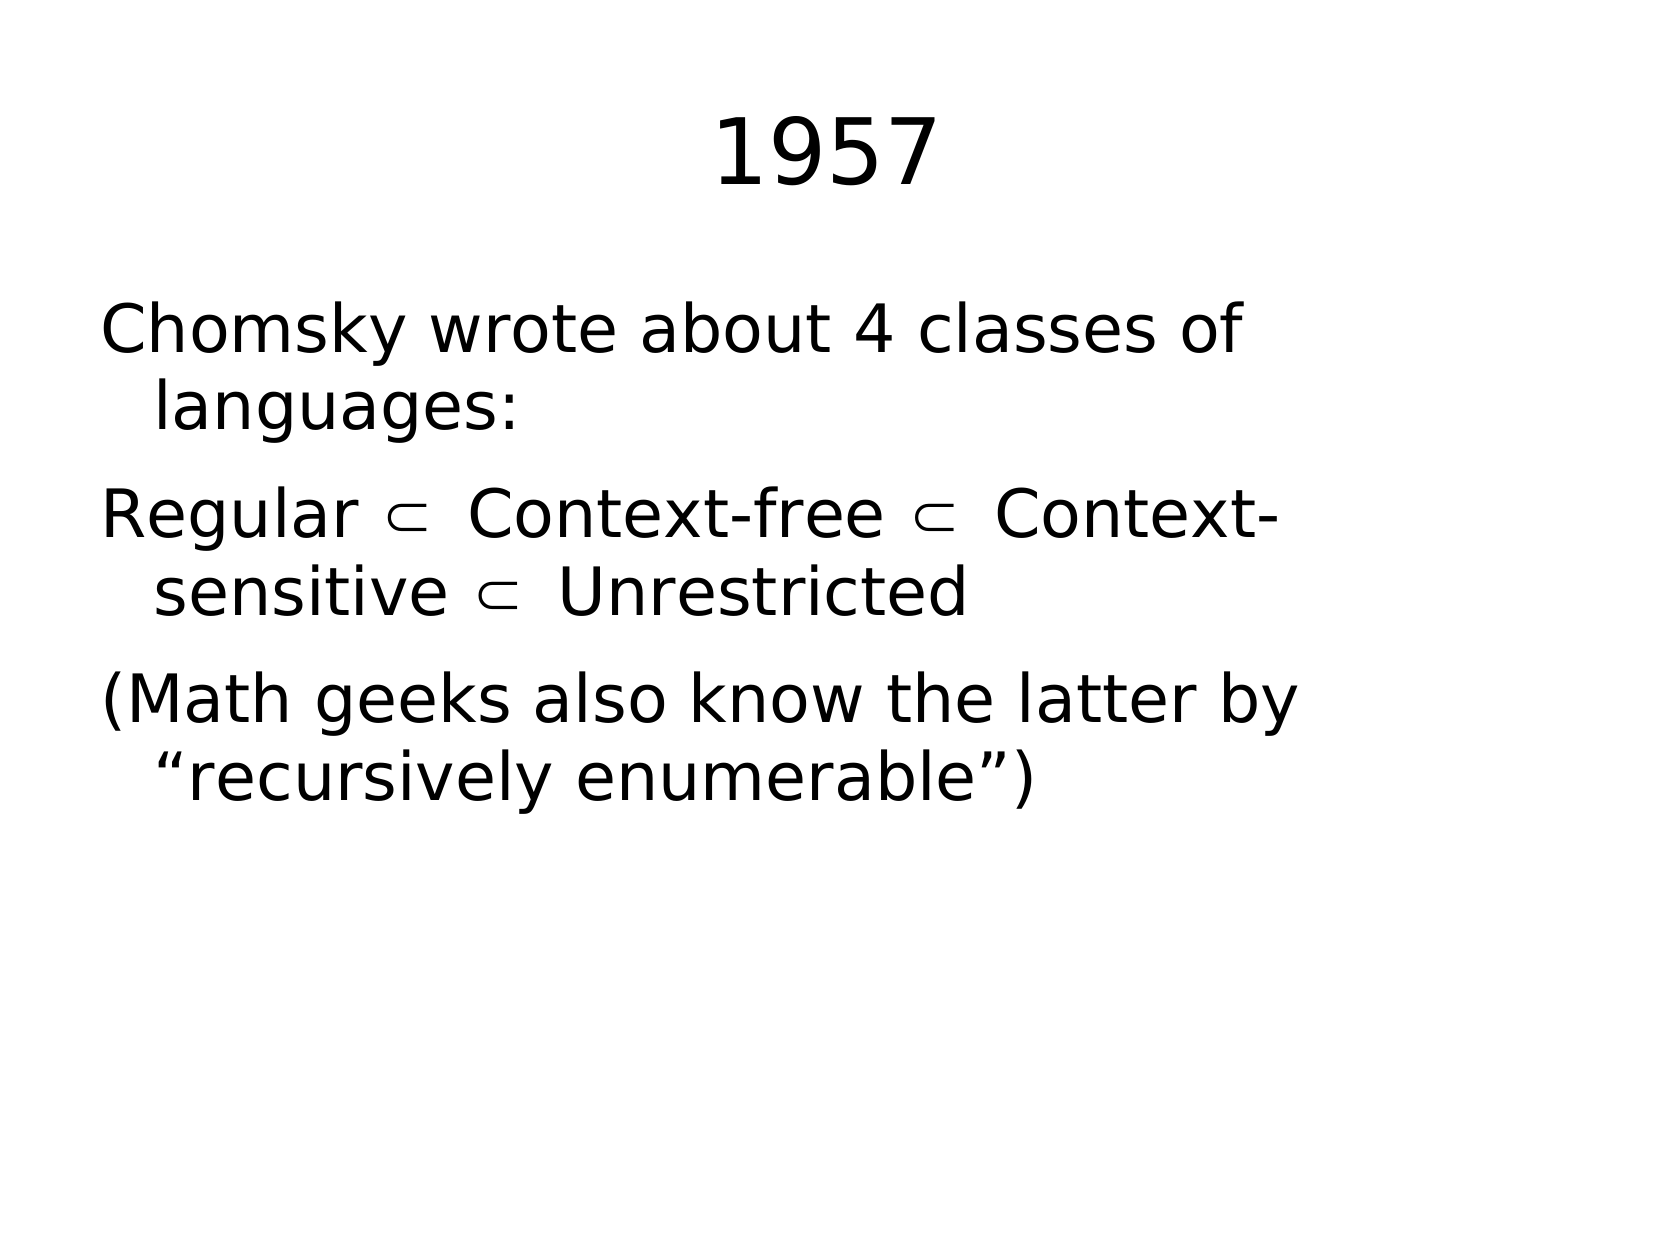

# 1957
Chomsky wrote about 4 classes of languages:
Regular Ì Context-free Ì Context-sensitive Ì Unrestricted
(Math geeks also know the latter by “recursively enumerable”)